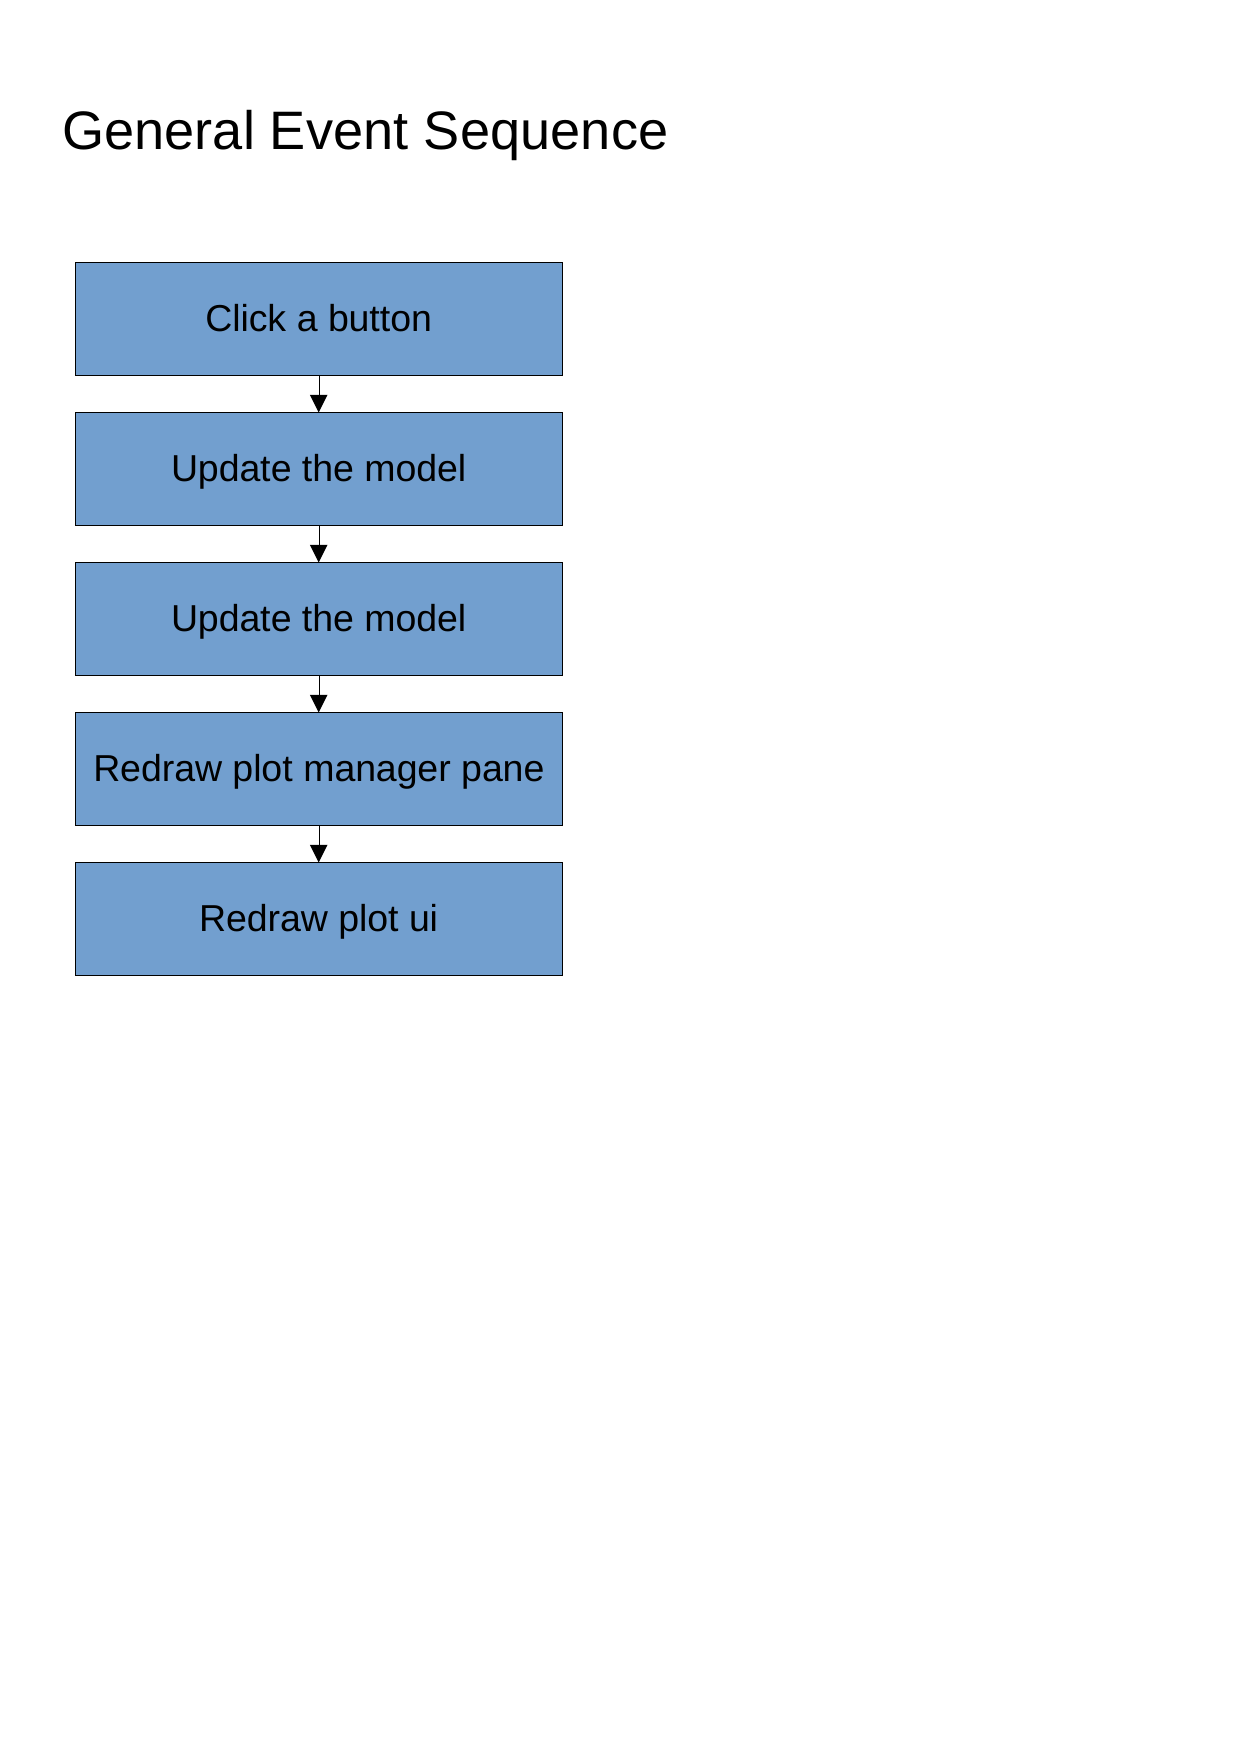

# General Event Sequence
Click a button
Update the model
Update the model
Redraw plot manager pane
Redraw plot ui